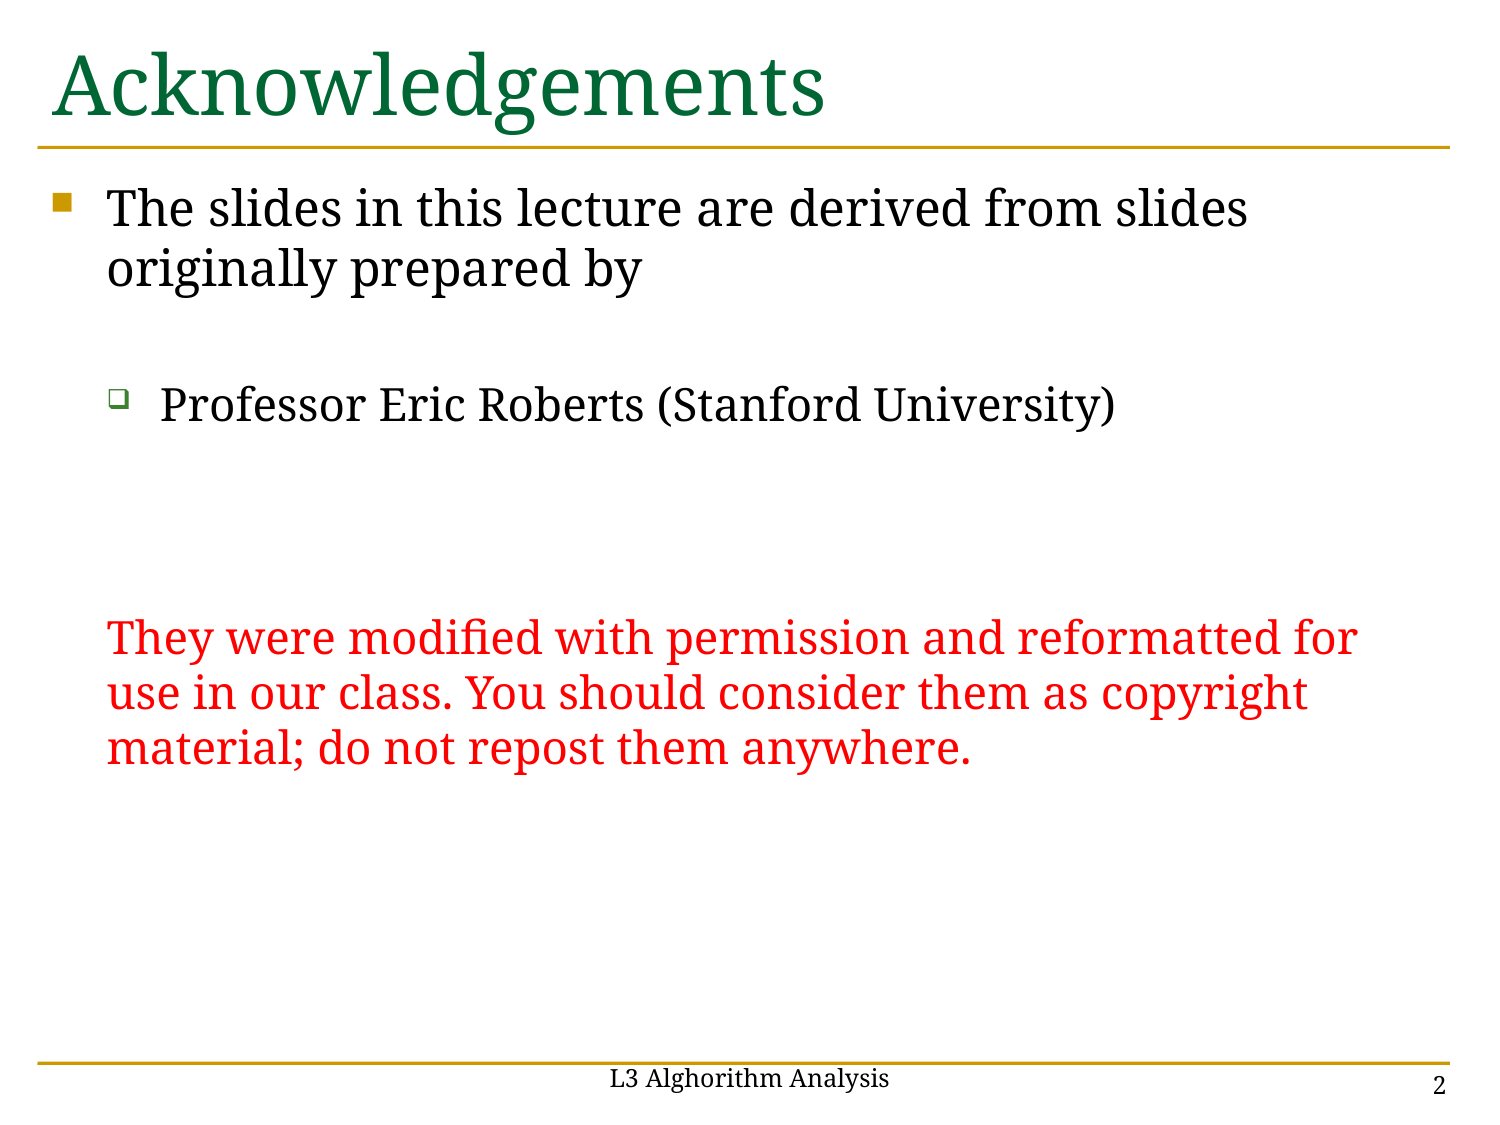

# Acknowledgements
The slides in this lecture are derived from slides originally prepared by
Professor Eric Roberts (Stanford University)
They were modiﬁed with permission and reformatted for use in our class. You should consider them as copyright material; do not repost them anywhere.
L3 Alghorithm Analysis